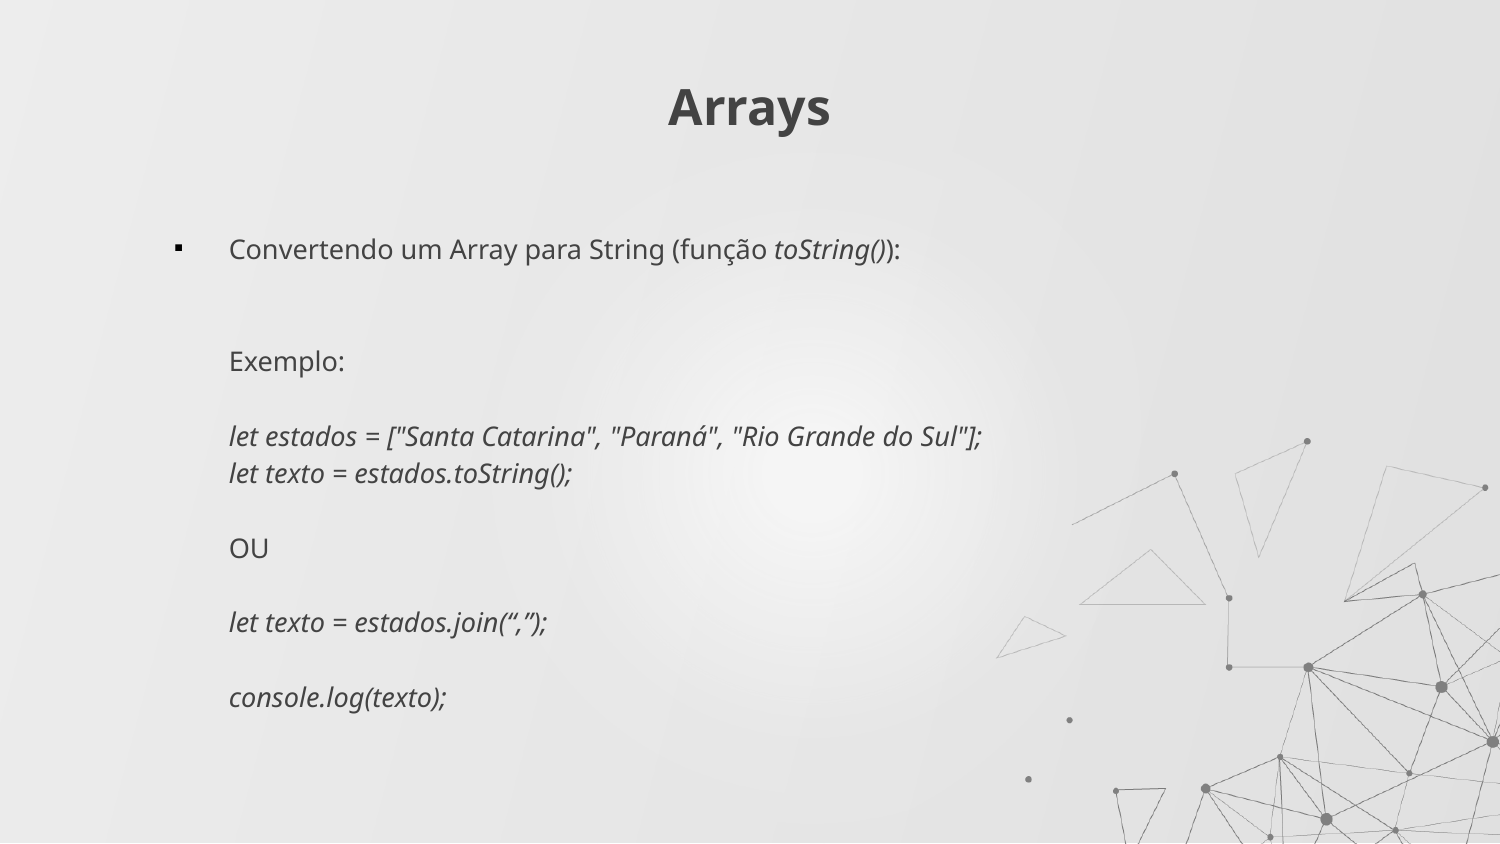

Arrays
# Convertendo um Array para String (função toString()):
Exemplo:
let estados = ["Santa Catarina", "Paraná", "Rio Grande do Sul"];
let texto = estados.toString();
OU
let texto = estados.join(“,”);
console.log(texto);